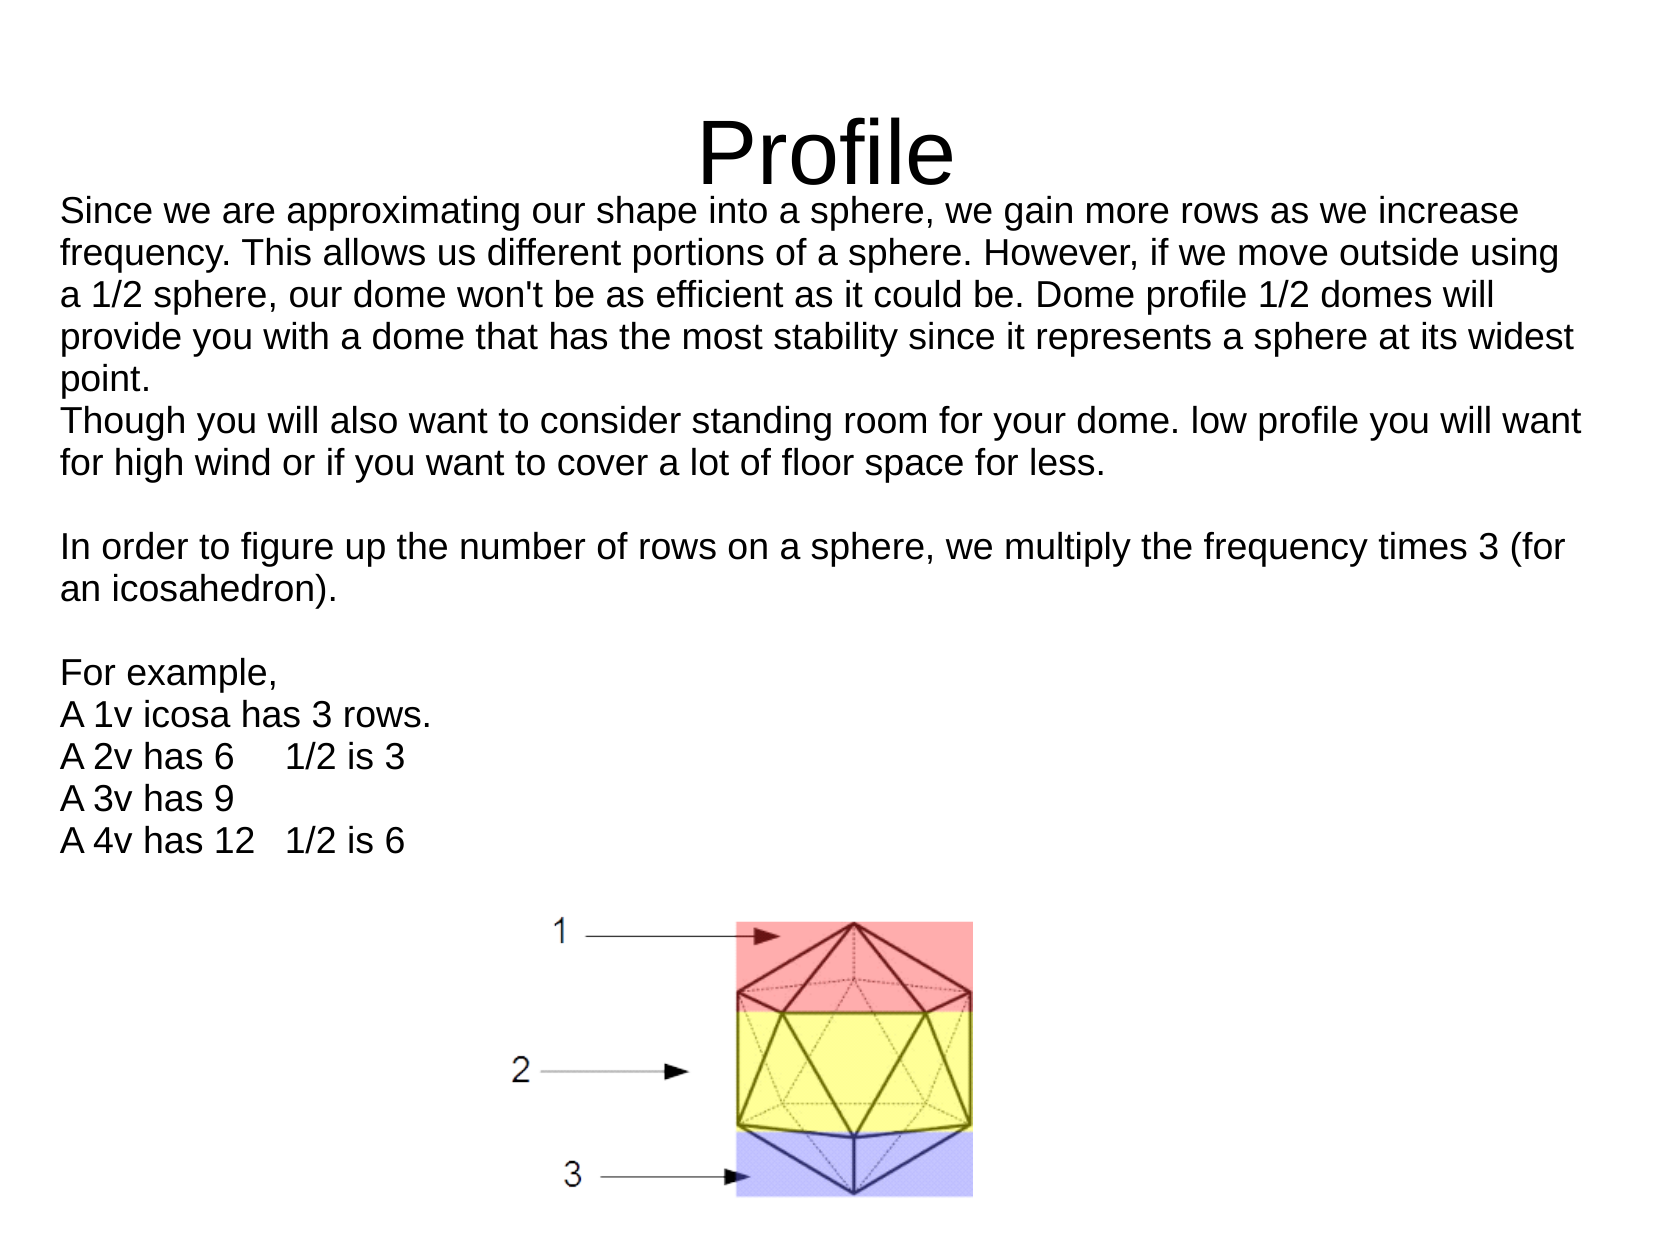

# Profile
Since we are approximating our shape into a sphere, we gain more rows as we increase frequency. This allows us different portions of a sphere. However, if we move outside using a 1/2 sphere, our dome won't be as efficient as it could be. Dome profile 1/2 domes will provide you with a dome that has the most stability since it represents a sphere at its widest point.
Though you will also want to consider standing room for your dome. low profile you will want for high wind or if you want to cover a lot of floor space for less.
In order to figure up the number of rows on a sphere, we multiply the frequency times 3 (for an icosahedron).
For example,
A 1v icosa has 3 rows.
A 2v has 6 	1/2 is 3
A 3v has 9
A 4v has 12 	1/2 is 6